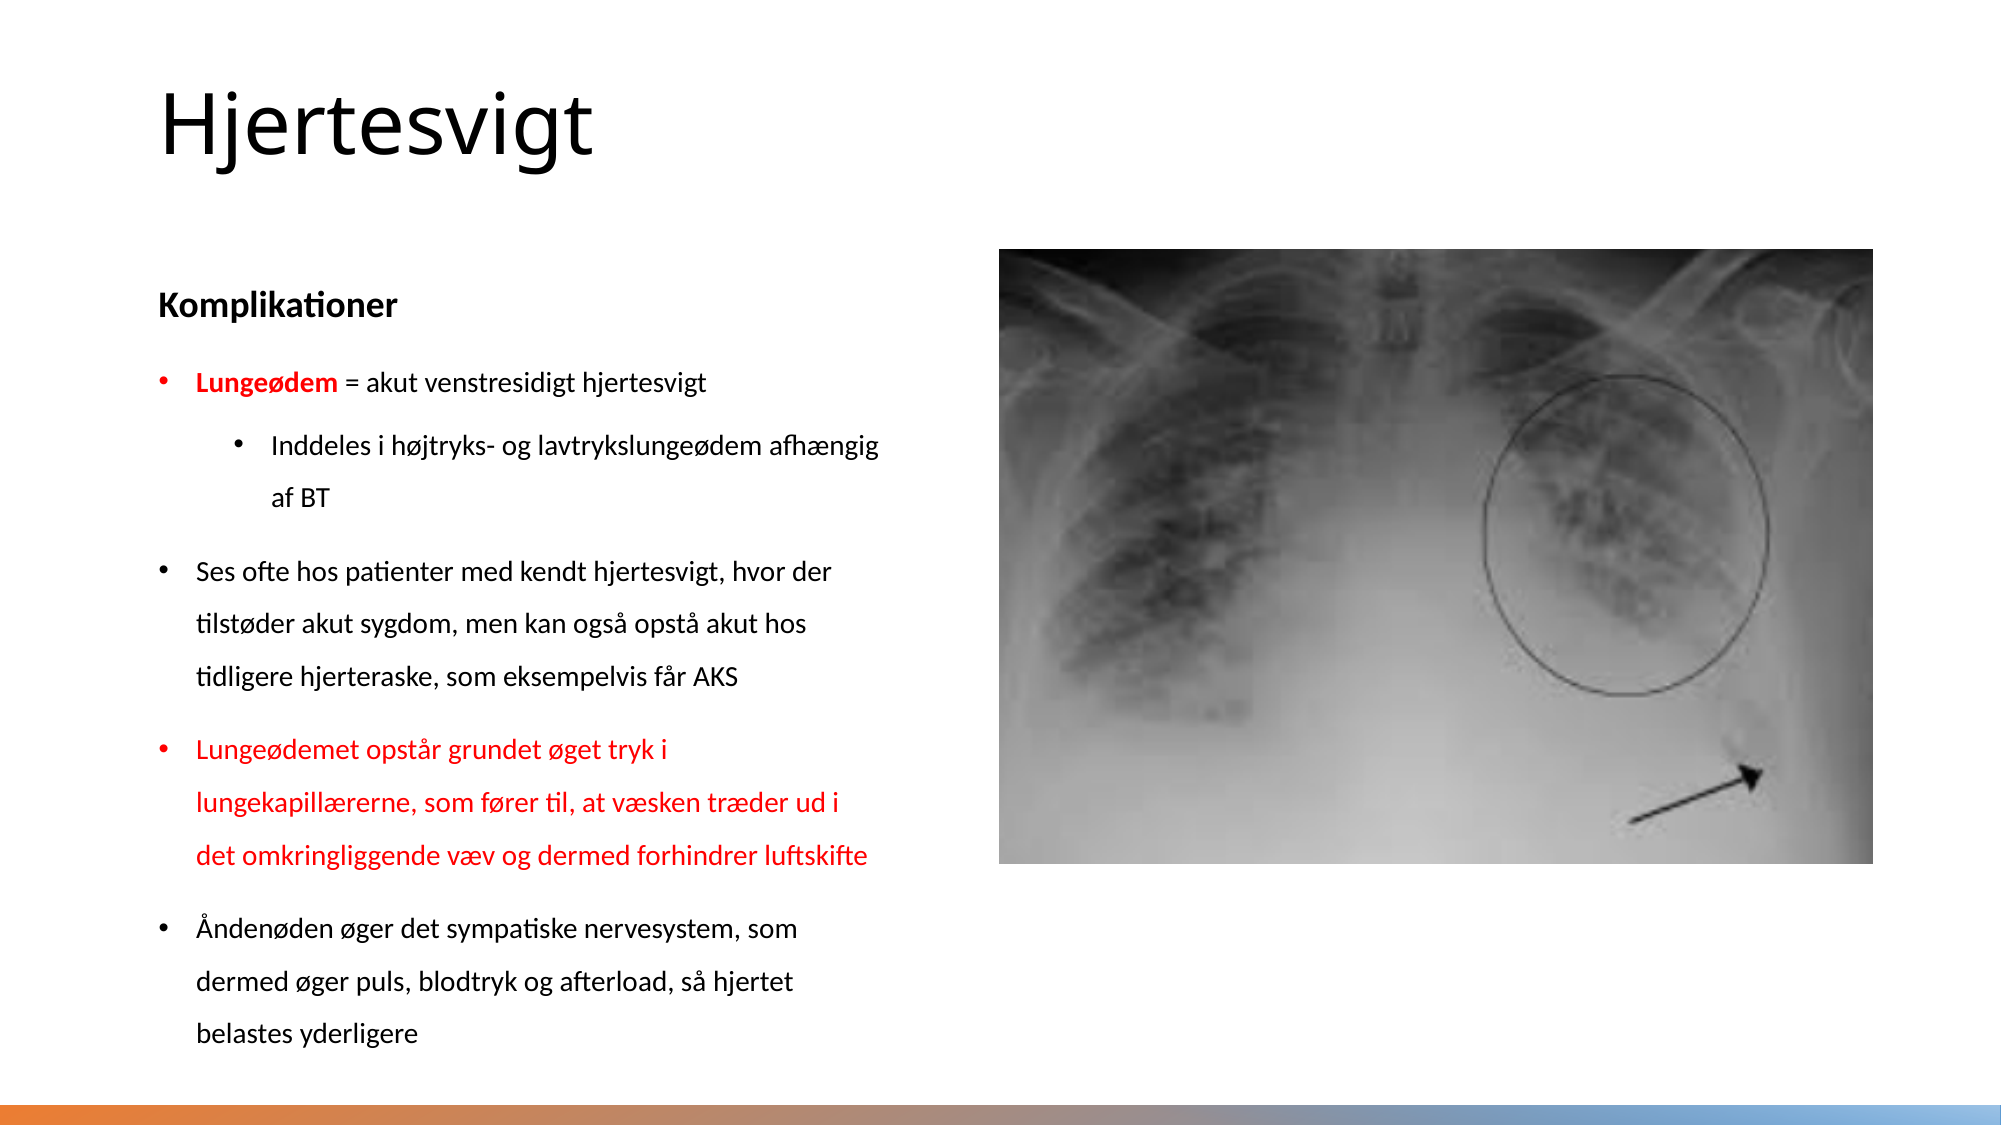

# Hjertesvigt
Komplikationer
Lungeødem = akut venstresidigt hjertesvigt
Inddeles i højtryks- og lavtrykslungeødem afhængig af BT
Ses ofte hos patienter med kendt hjertesvigt, hvor der tilstøder akut sygdom, men kan også opstå akut hos tidligere hjerteraske, som eksempelvis får AKS
Lungeødemet opstår grundet øget tryk i lungekapillærerne, som fører til, at væsken træder ud i det omkringliggende væv og dermed forhindrer luftskifte
Åndenøden øger det sympatiske nervesystem, som dermed øger puls, blodtryk og afterload, så hjertet belastes yderligere